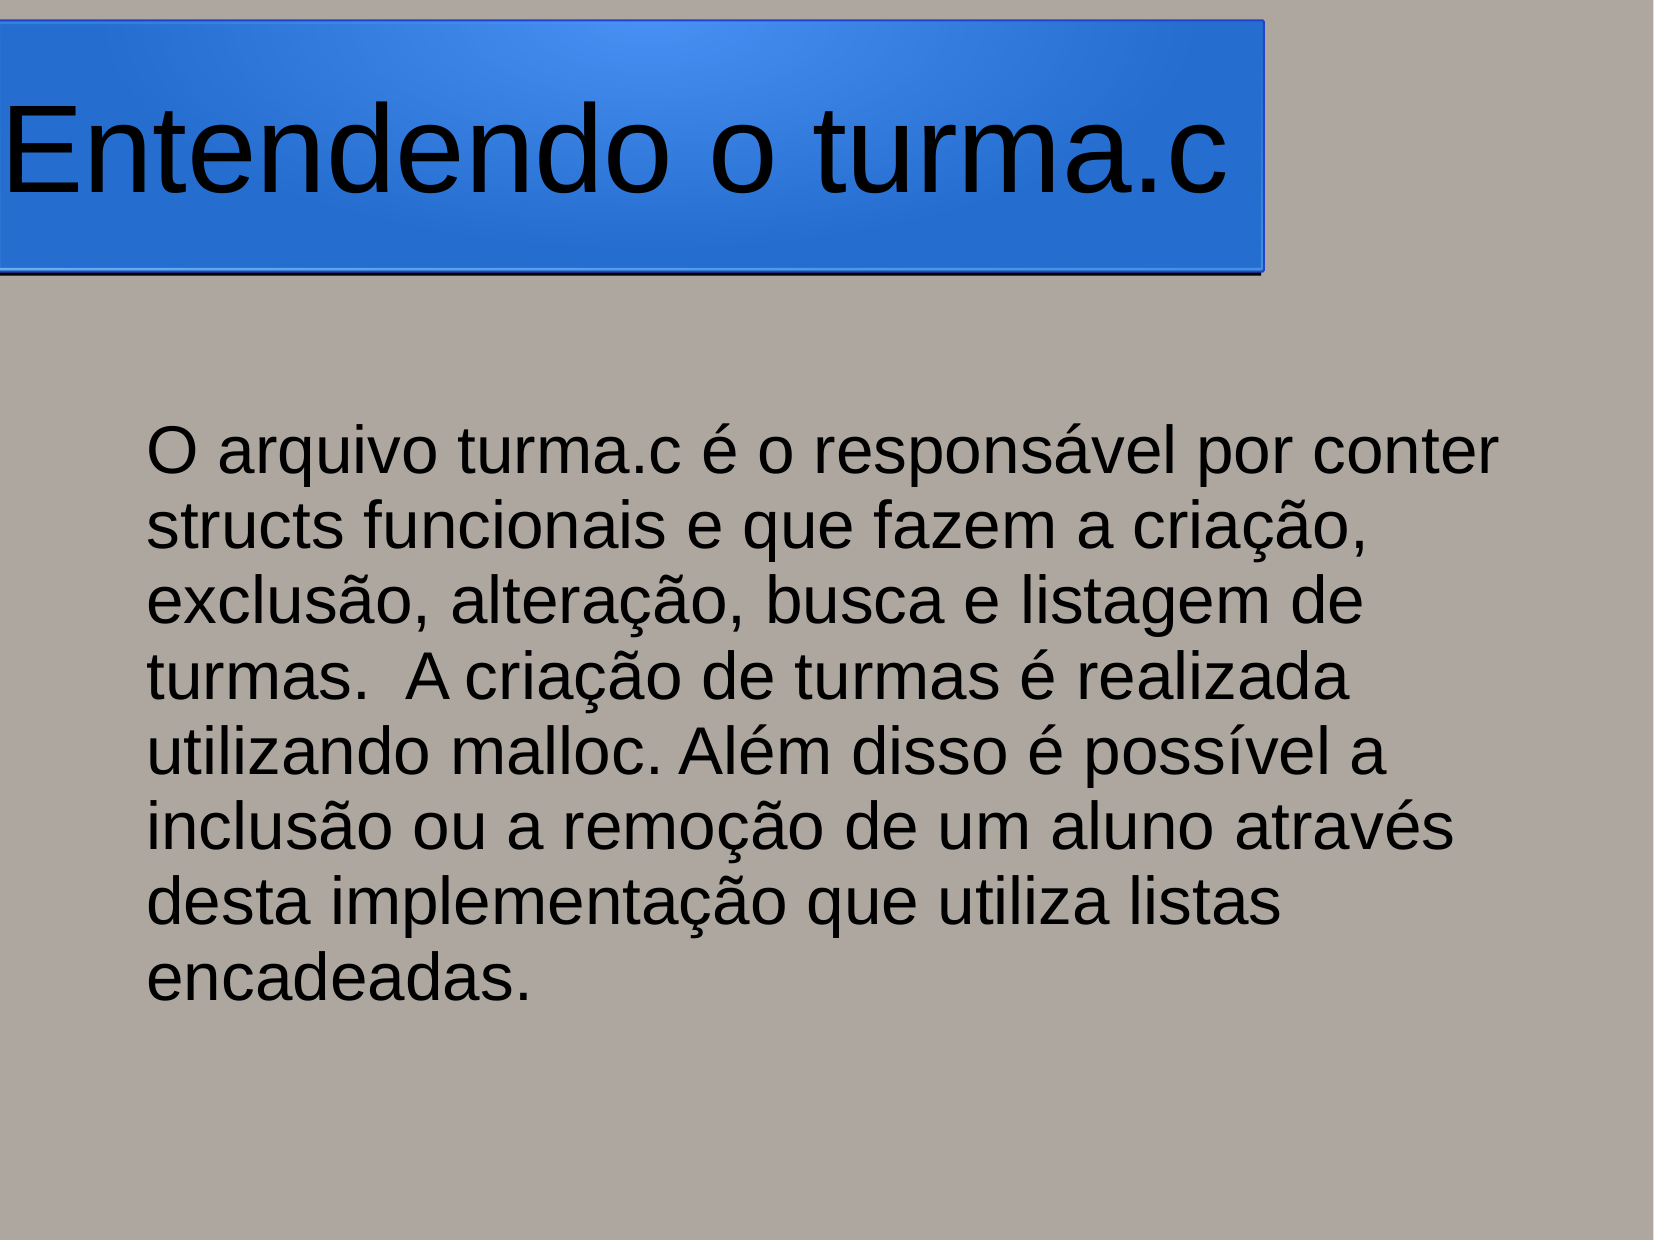

# Entendendo o turma.c
O arquivo turma.c é o responsável por conter	 structs funcionais e que fazem a criação,	 exclusão, alteração, busca e listagem de	 turmas. A criação de turmas é realizada	 utilizando malloc. Além disso é possível a		 inclusão ou a remoção de um aluno através	 desta implementação que utiliza listas	 encadeadas.